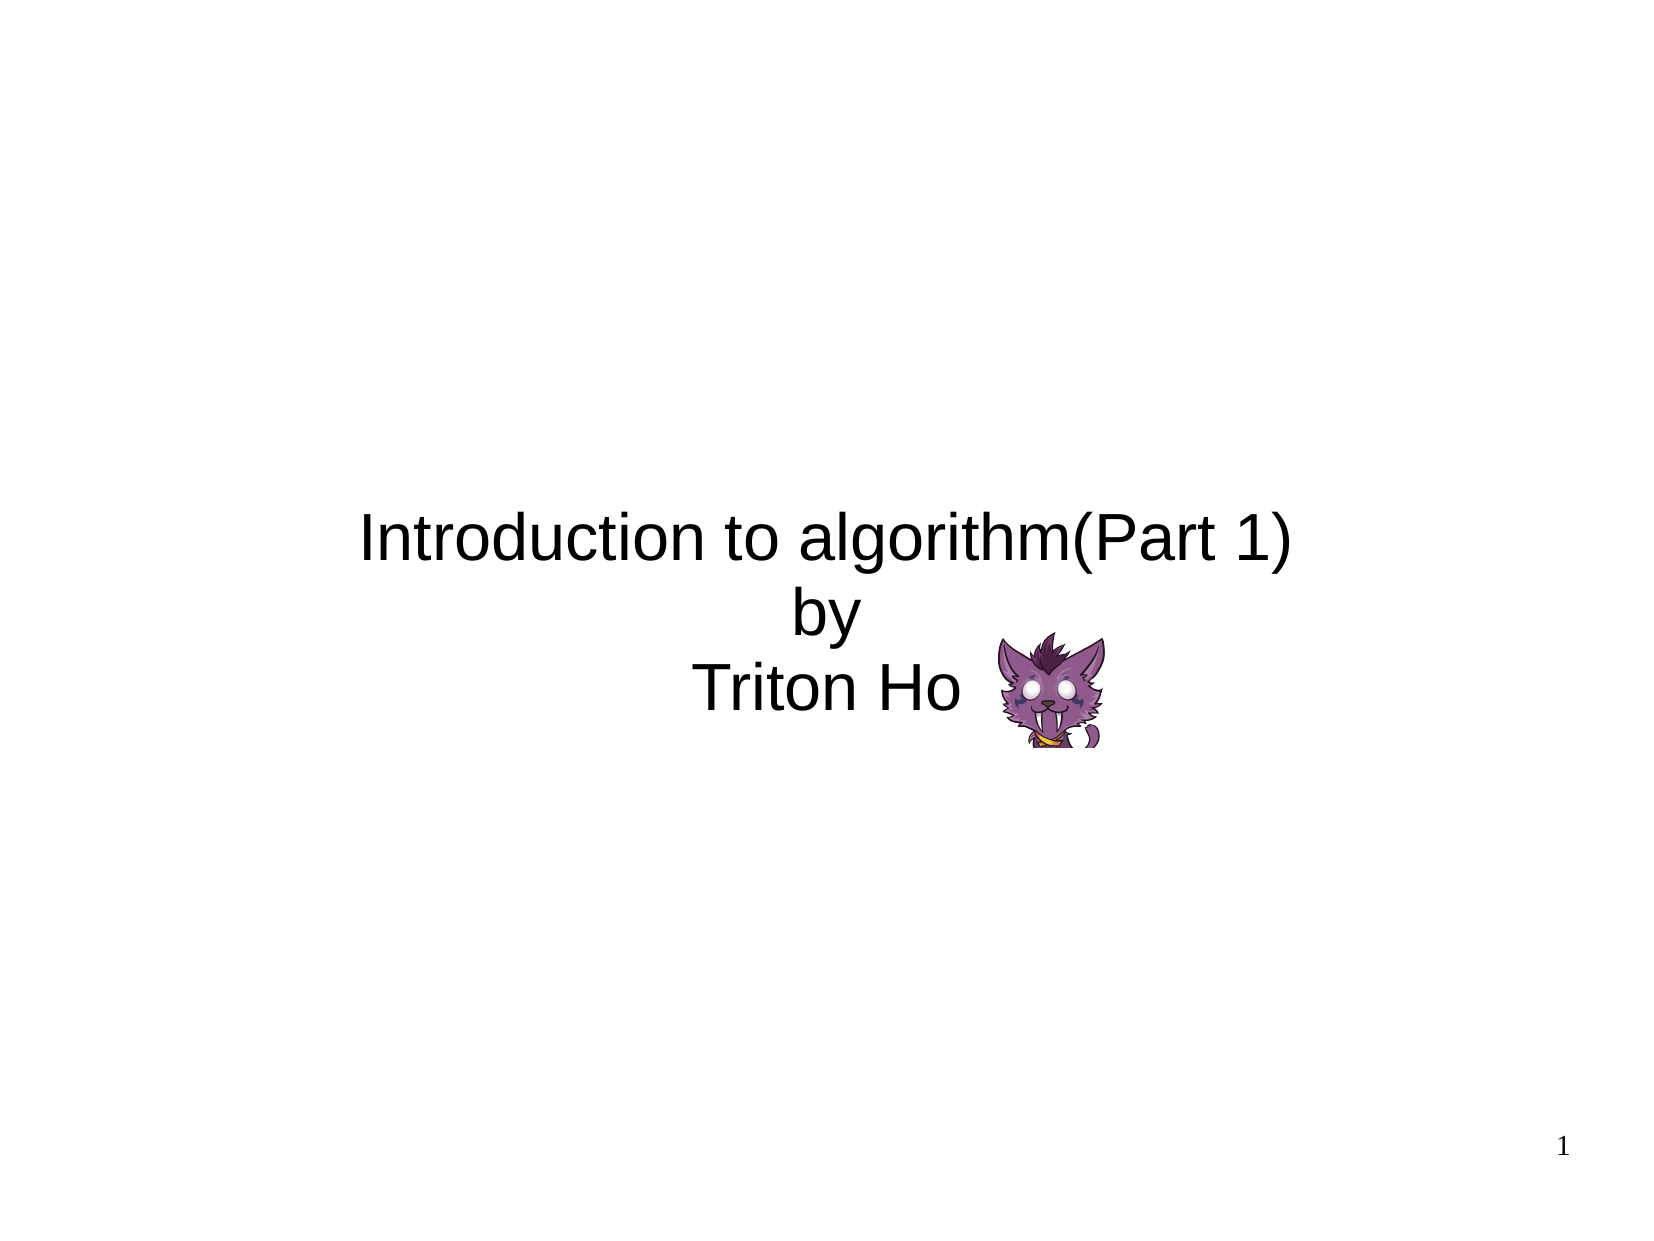

#
Introduction to algorithm(Part 1)
by
Triton Ho
1